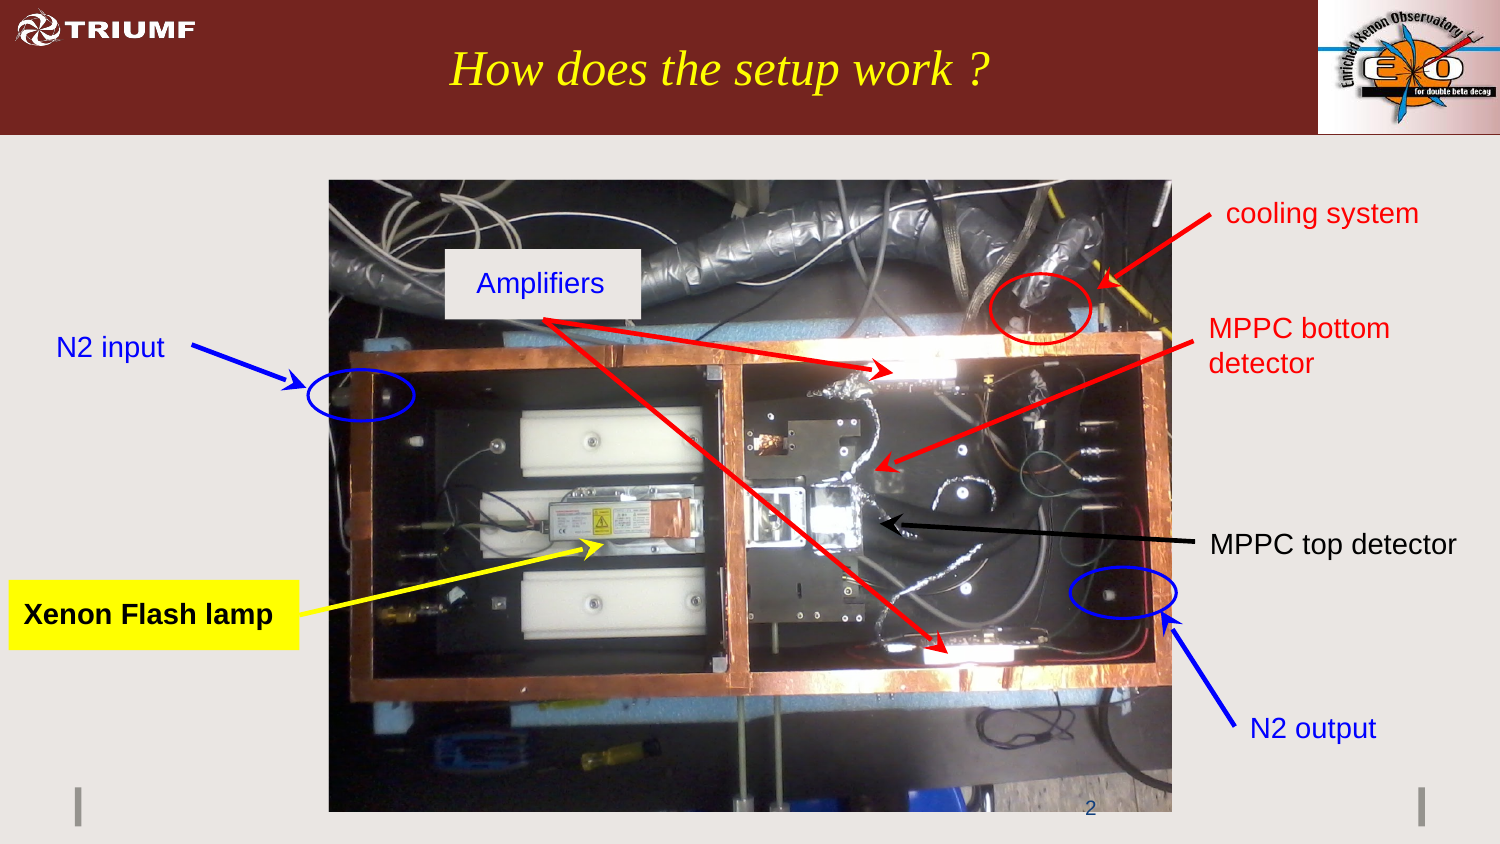

How does the setup work ?
cooling system
 Amplifiers
MPPC bottom detector
N2 input
MPPC top detector
Xenon Flash lamp
N2 output